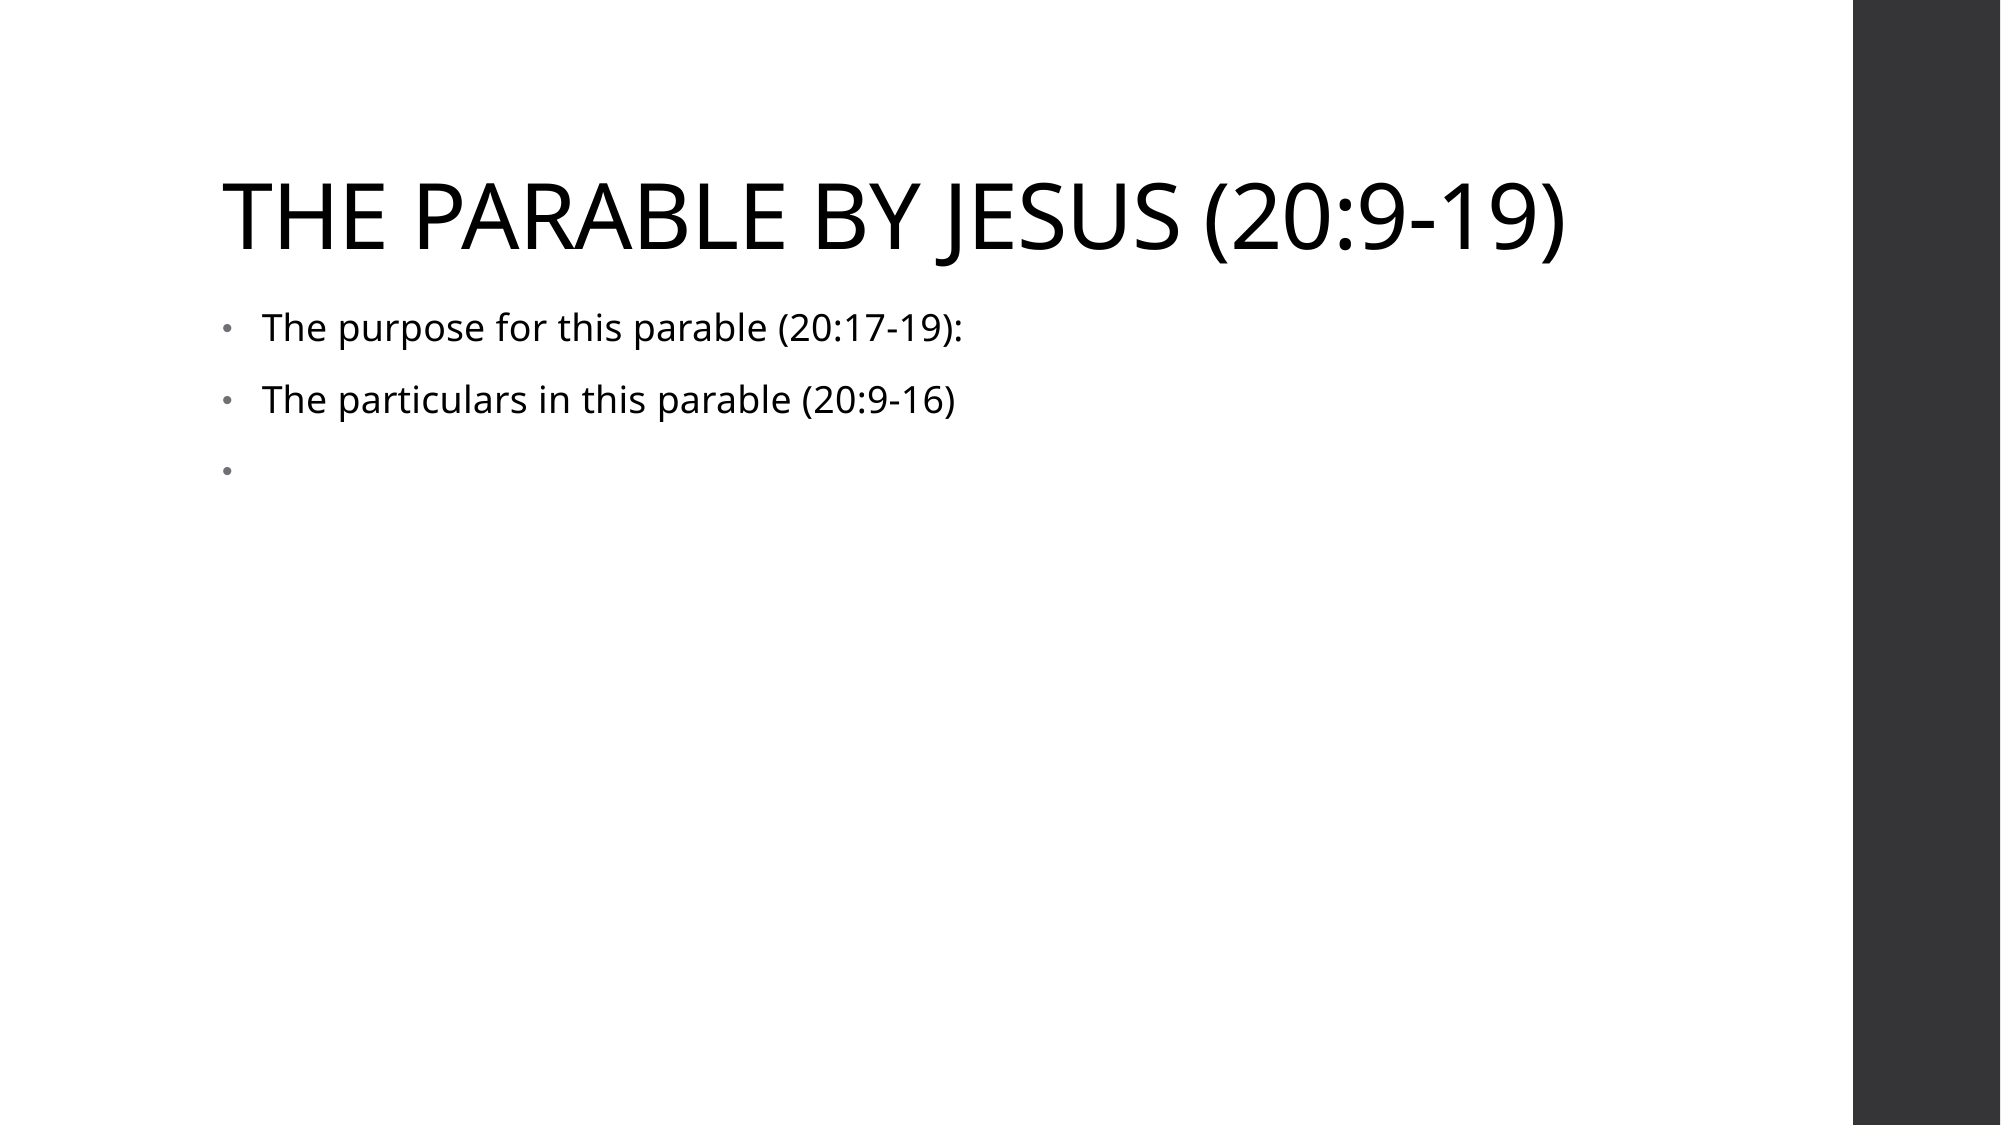

# THE PARABLE BY JESUS (20:9-19)
 The purpose for this parable (20:17-19):
 The particulars in this parable (20:9-16)